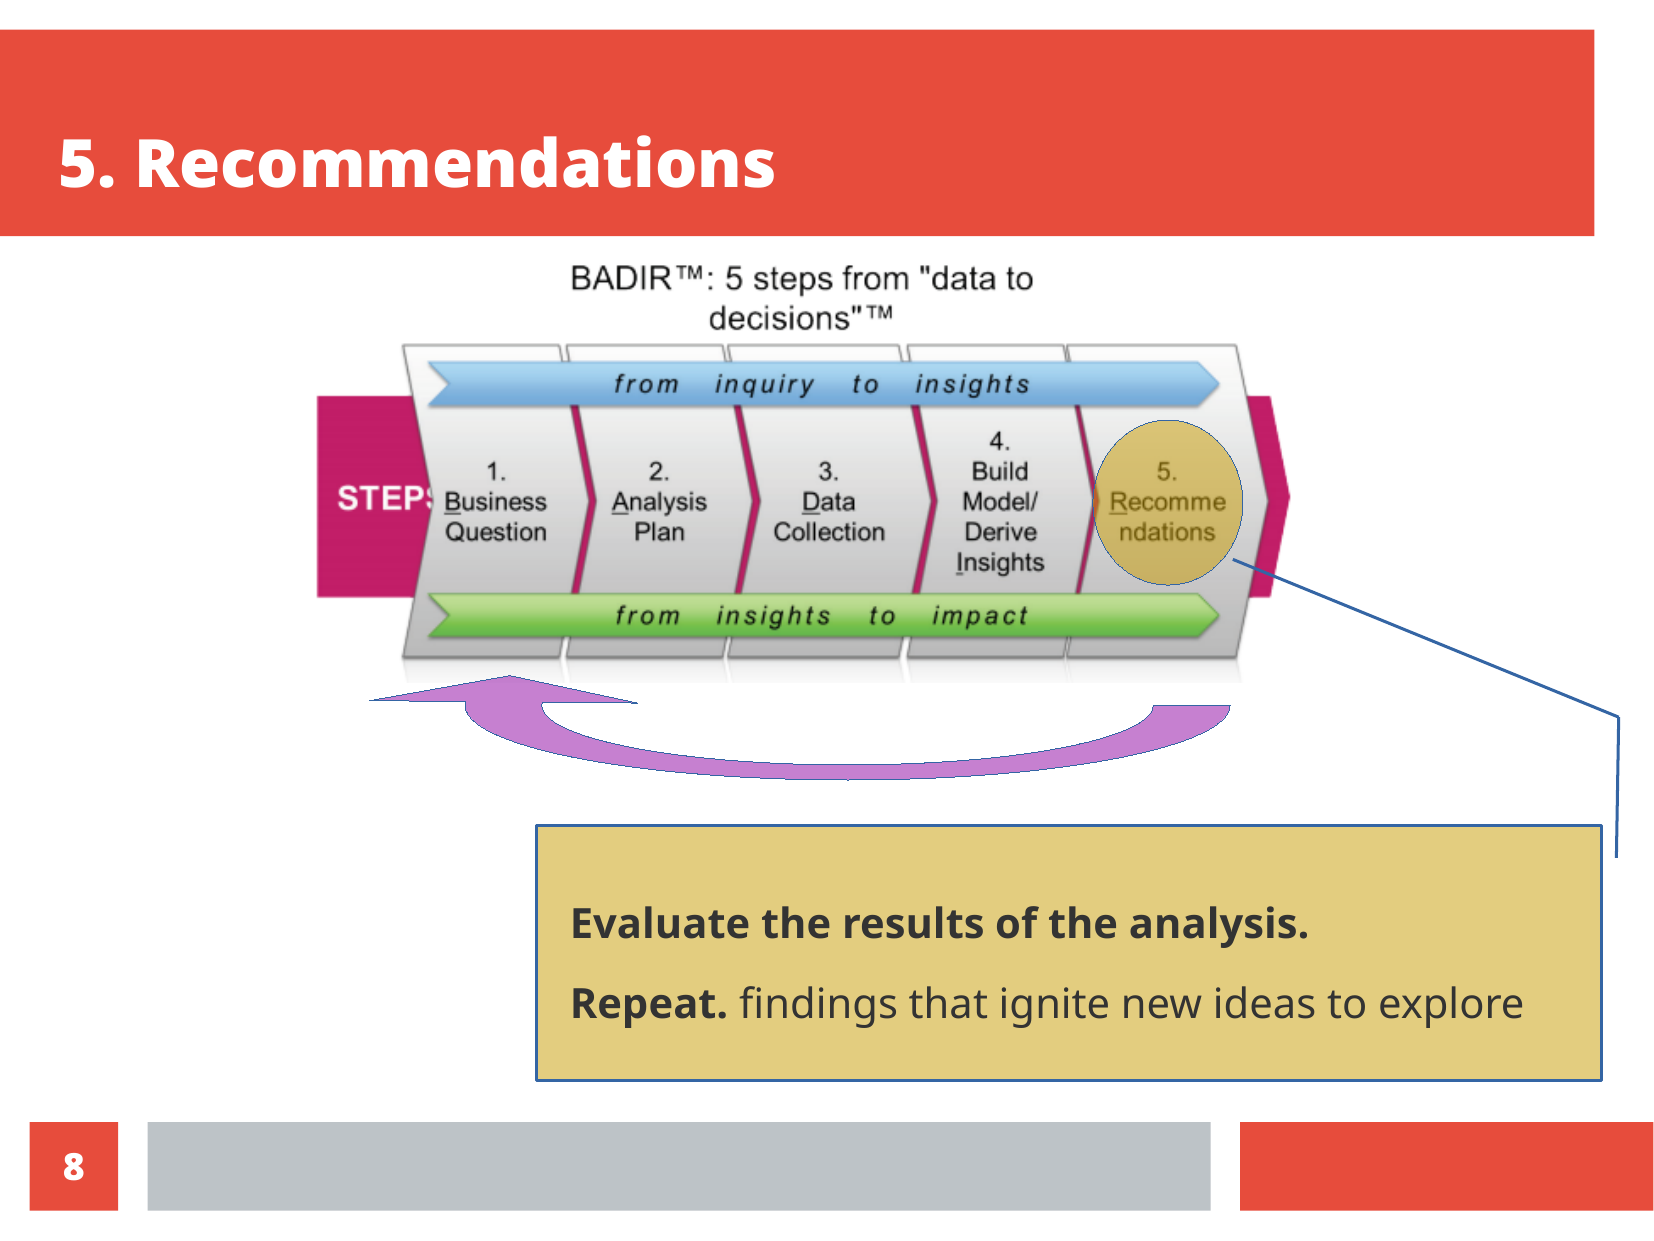

# 5. Recommendations
Evaluate the results of the analysis.
Repeat. findings that ignite new ideas to explore
8